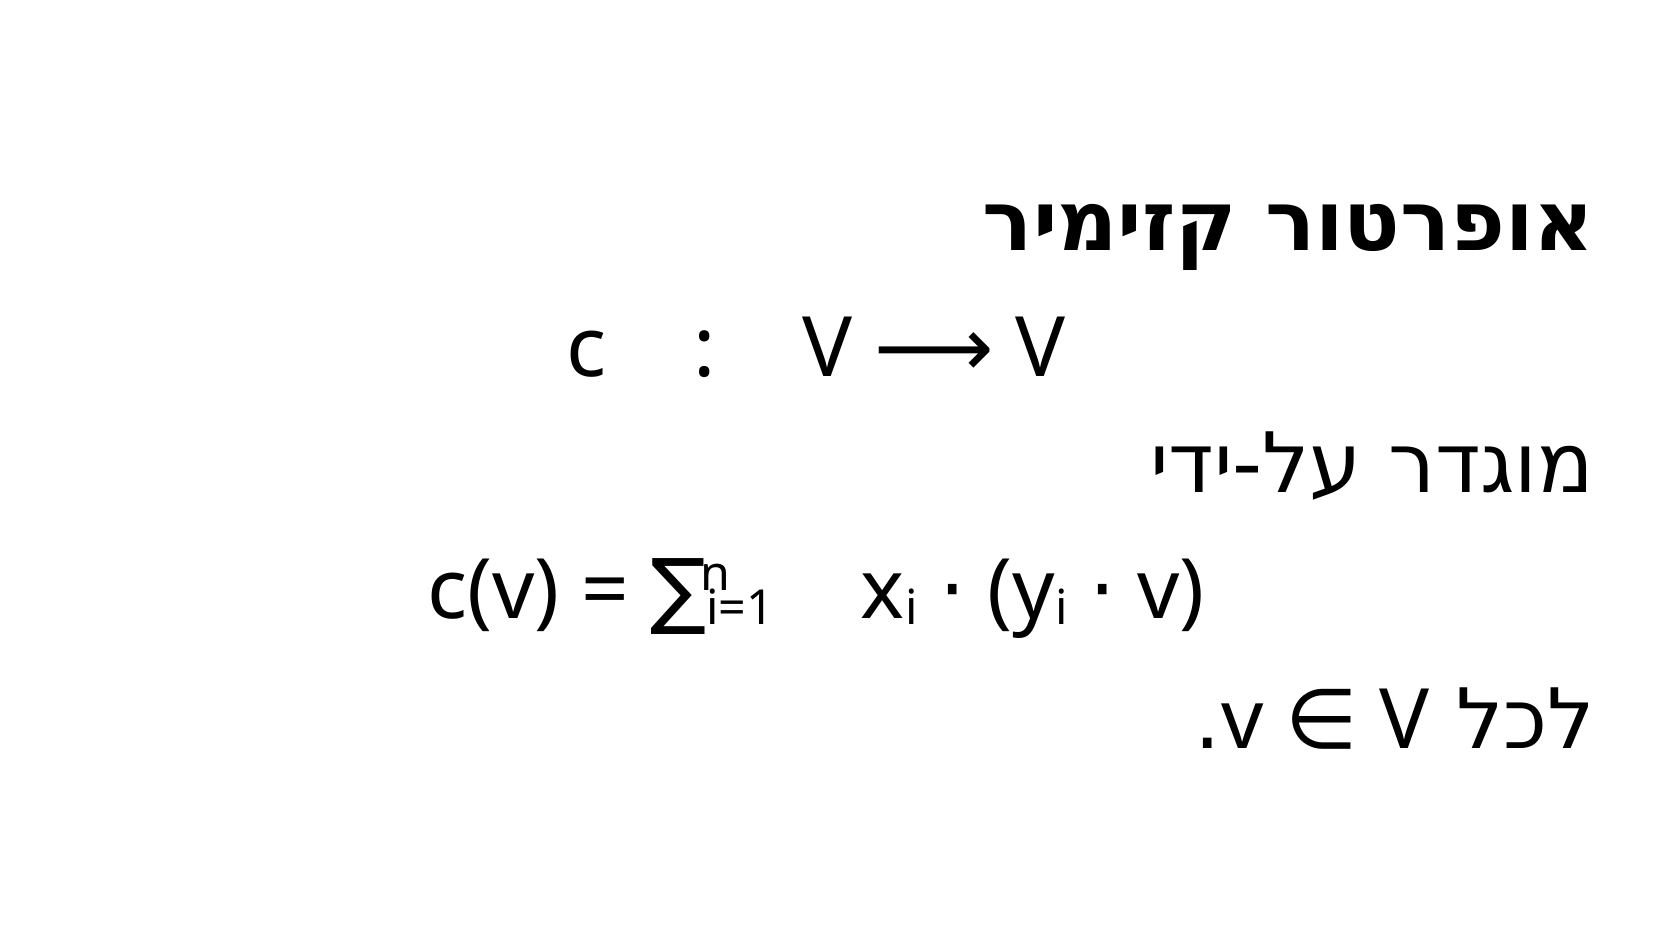

# אופרטור קזימיר
c : V ⟶ V
מוגדר על-ידי
c(v) = ∑i=1 n xi ⋅ (yi ⋅ v)
לכל v ∈ V.